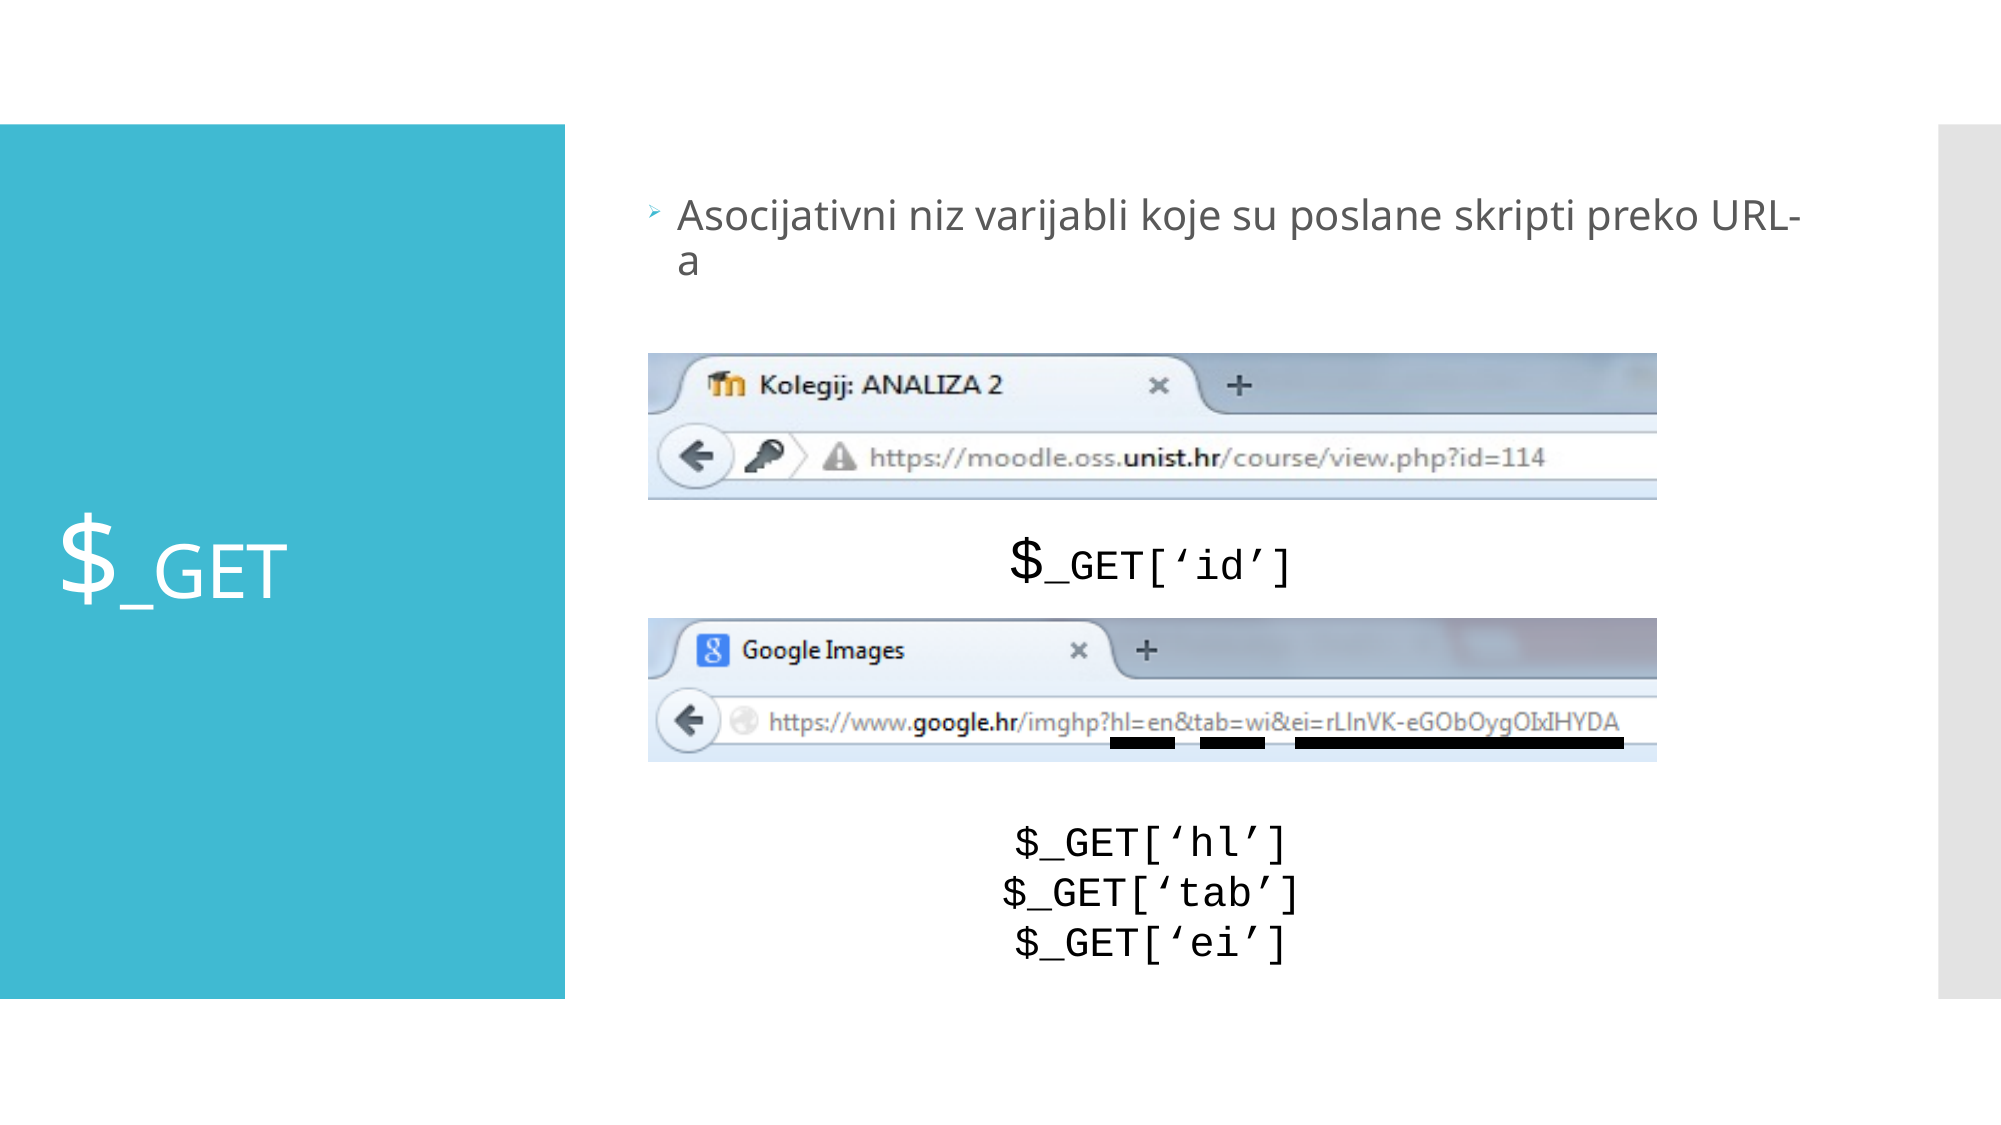

Asocijativni niz varijabli koje su poslane skripti preko URL-a
# $_GET
$_GET[‘id’]
$_GET[‘hl’]
$_GET[‘tab’]
$_GET[‘ei’]